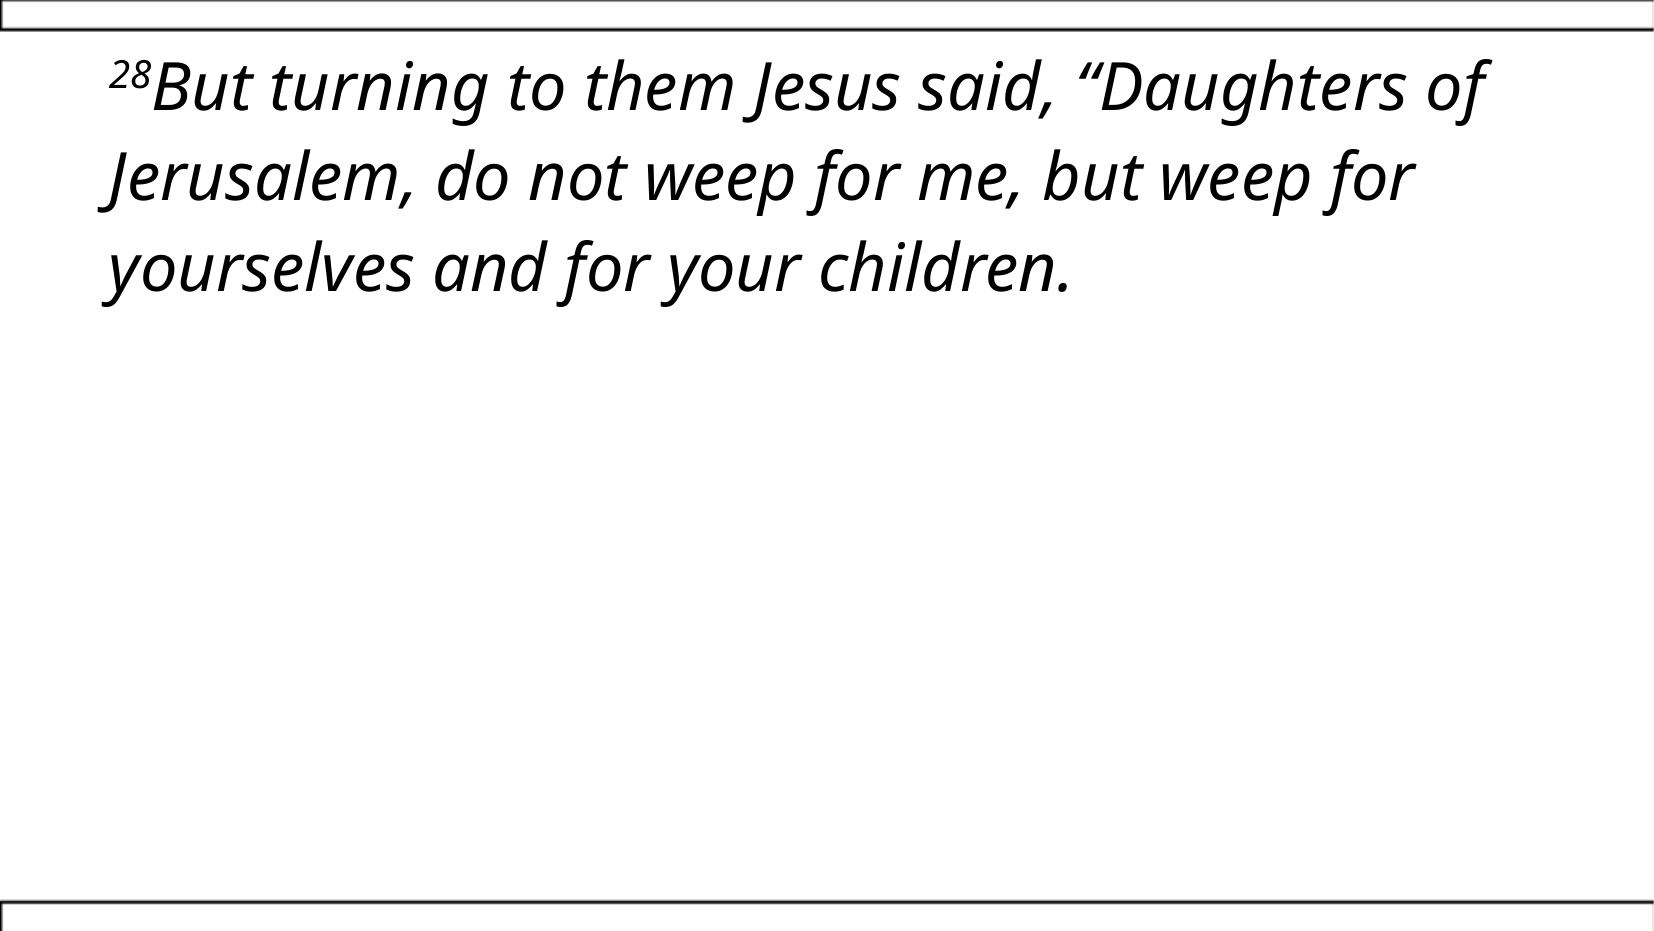

28But turning to them Jesus said, “Daughters of Jerusalem, do not weep for me, but weep for yourselves and for your children.